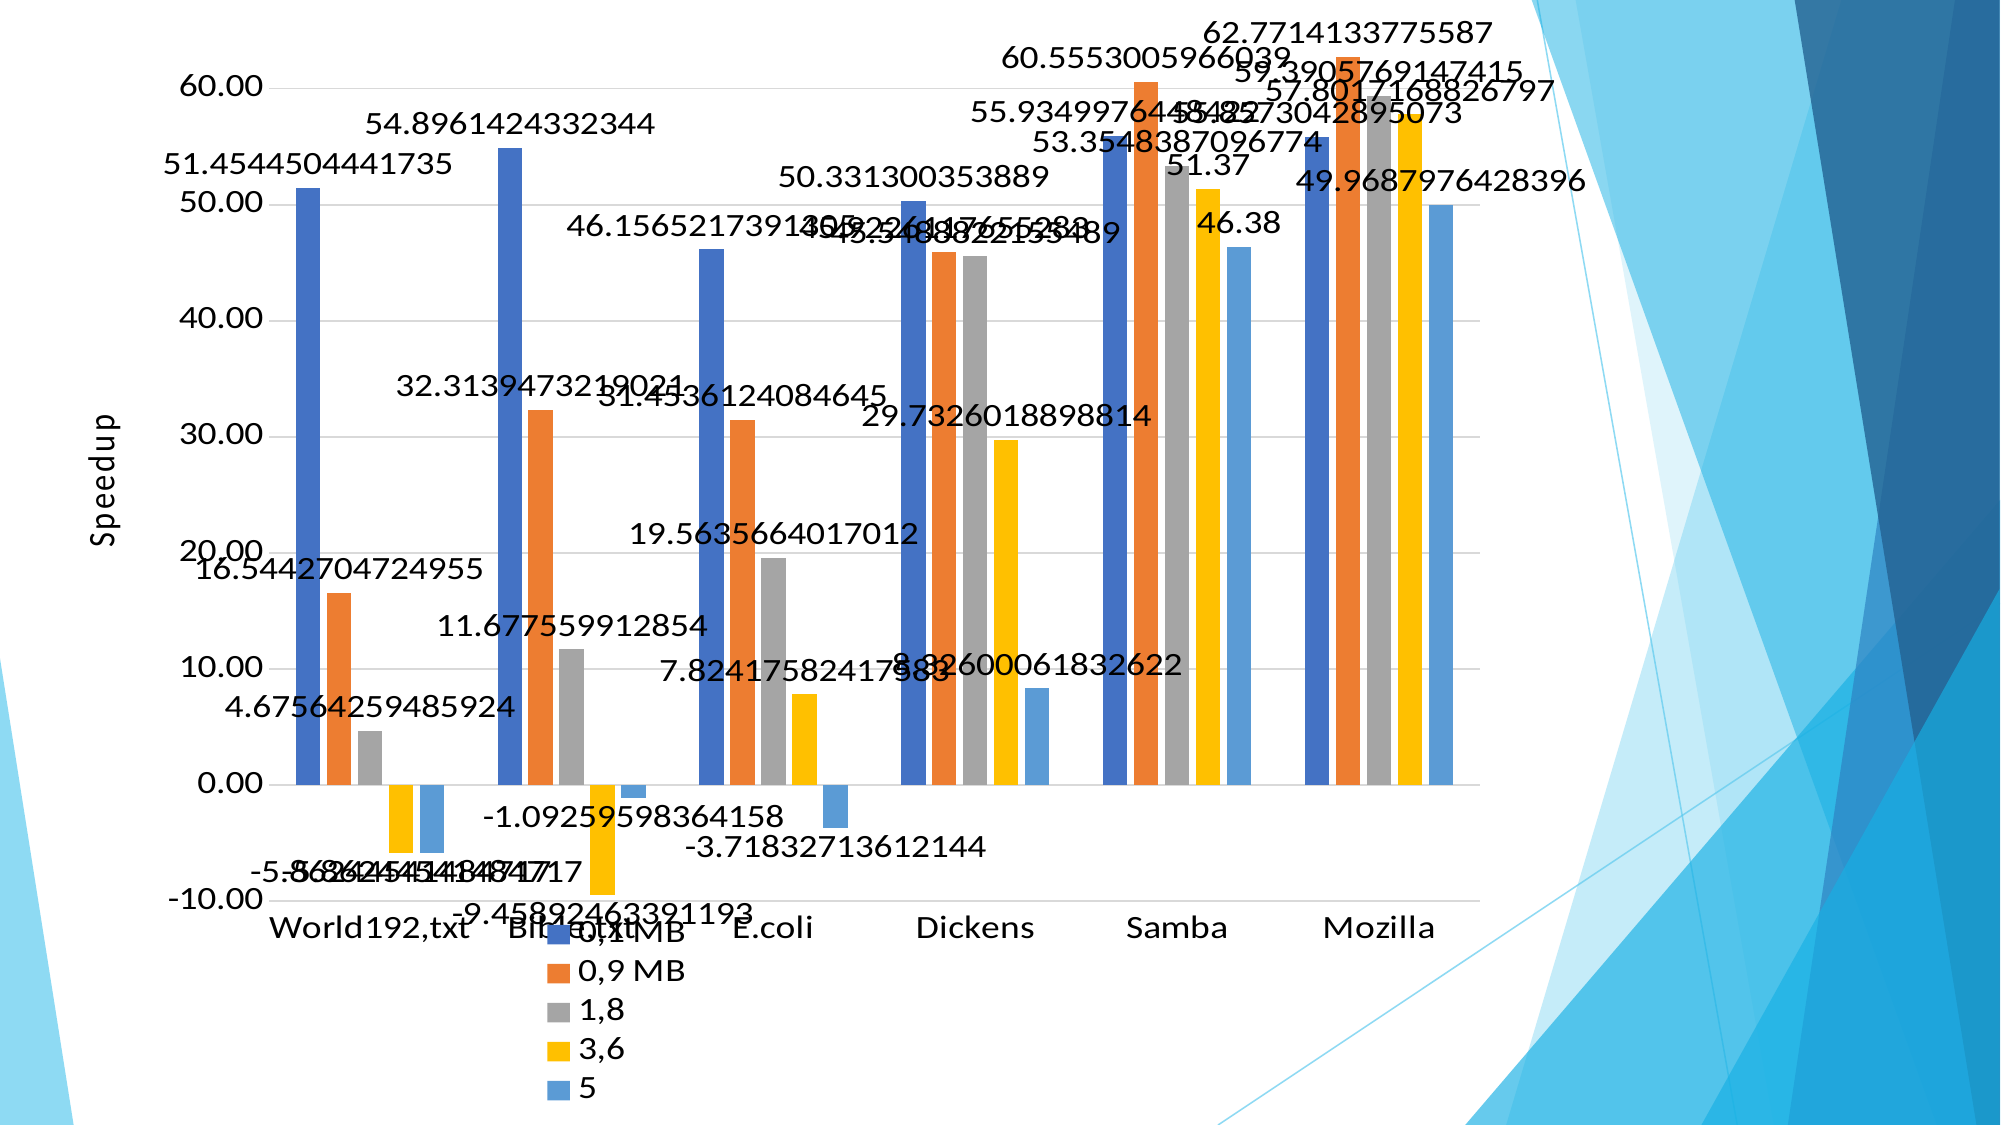

### Chart
| Category | 0,1 MB | 0,9 MB | 1,8 | 3,6 | 5 |
|---|---|---|---|---|---|
| World192,txt | 51.4544504441735 | 16.5442704724955 | 4.67564259485924 | -5.86244541484717 | -5.86244541484717 |
| Bible,txt | 54.8961424332344 | 32.3139473219021 | 11.677559912854 | -9.45892463391193 | -1.09259598364158 |
| E.coli | 46.1565217391305 | 31.4536124084645 | 19.5635664017012 | 7.82417582417583 | -3.71832713612144 |
| Dickens | 50.331300353889 | 45.9226117655283 | 45.5488822155489 | 29.7326018898814 | 8.32600061832622 |
| Samba | 55.9349976448422 | 60.5553005966039 | 53.3548387096774 | 51.37 | 46.38 |
| Mozilla | 55.8573042895073 | 62.7714133775587 | 59.3905769147415 | 57.8017168826797 | 49.9687976428396 |